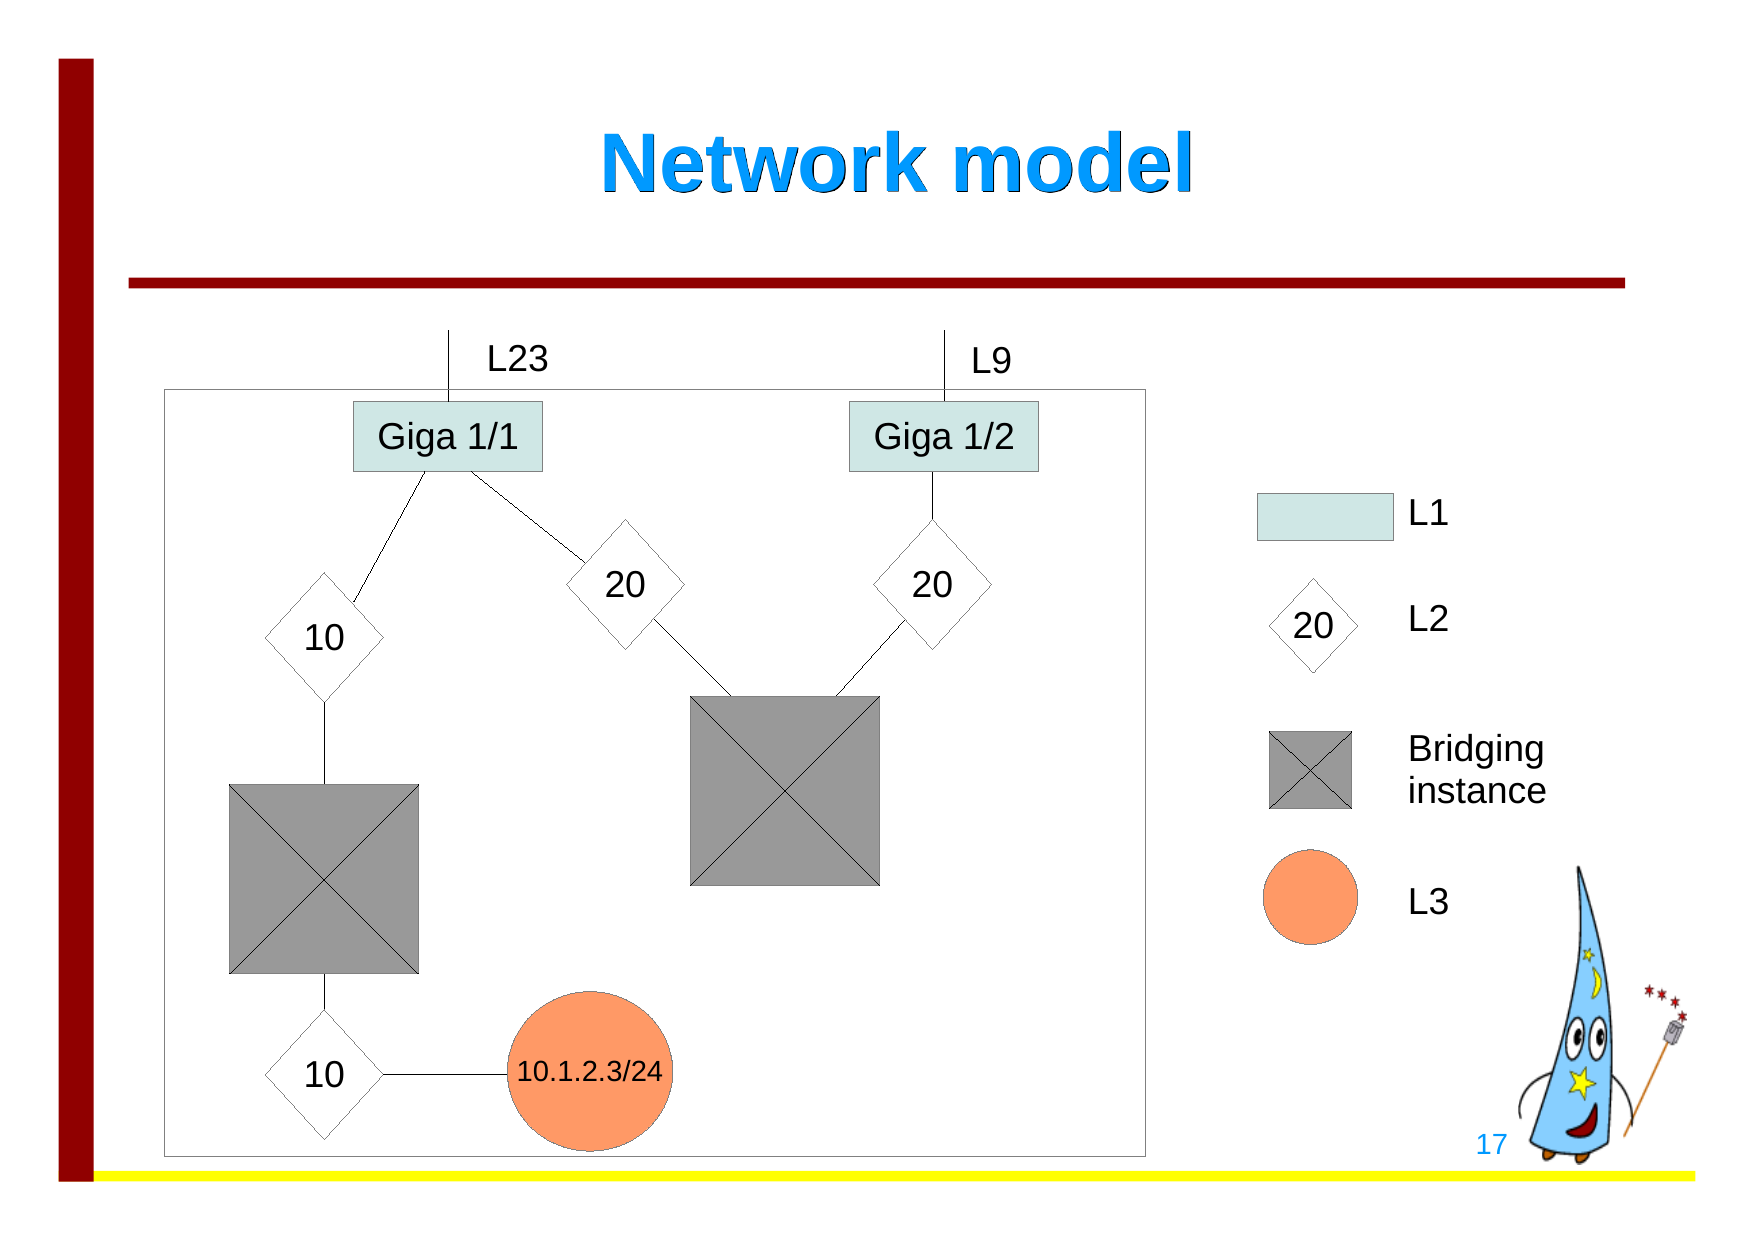

# Network model
L23
L9
Giga 1/1
Giga 1/2
L1
20
20
10
20
L2
Bridging instance
L3
10.1.2.3/24
10
17